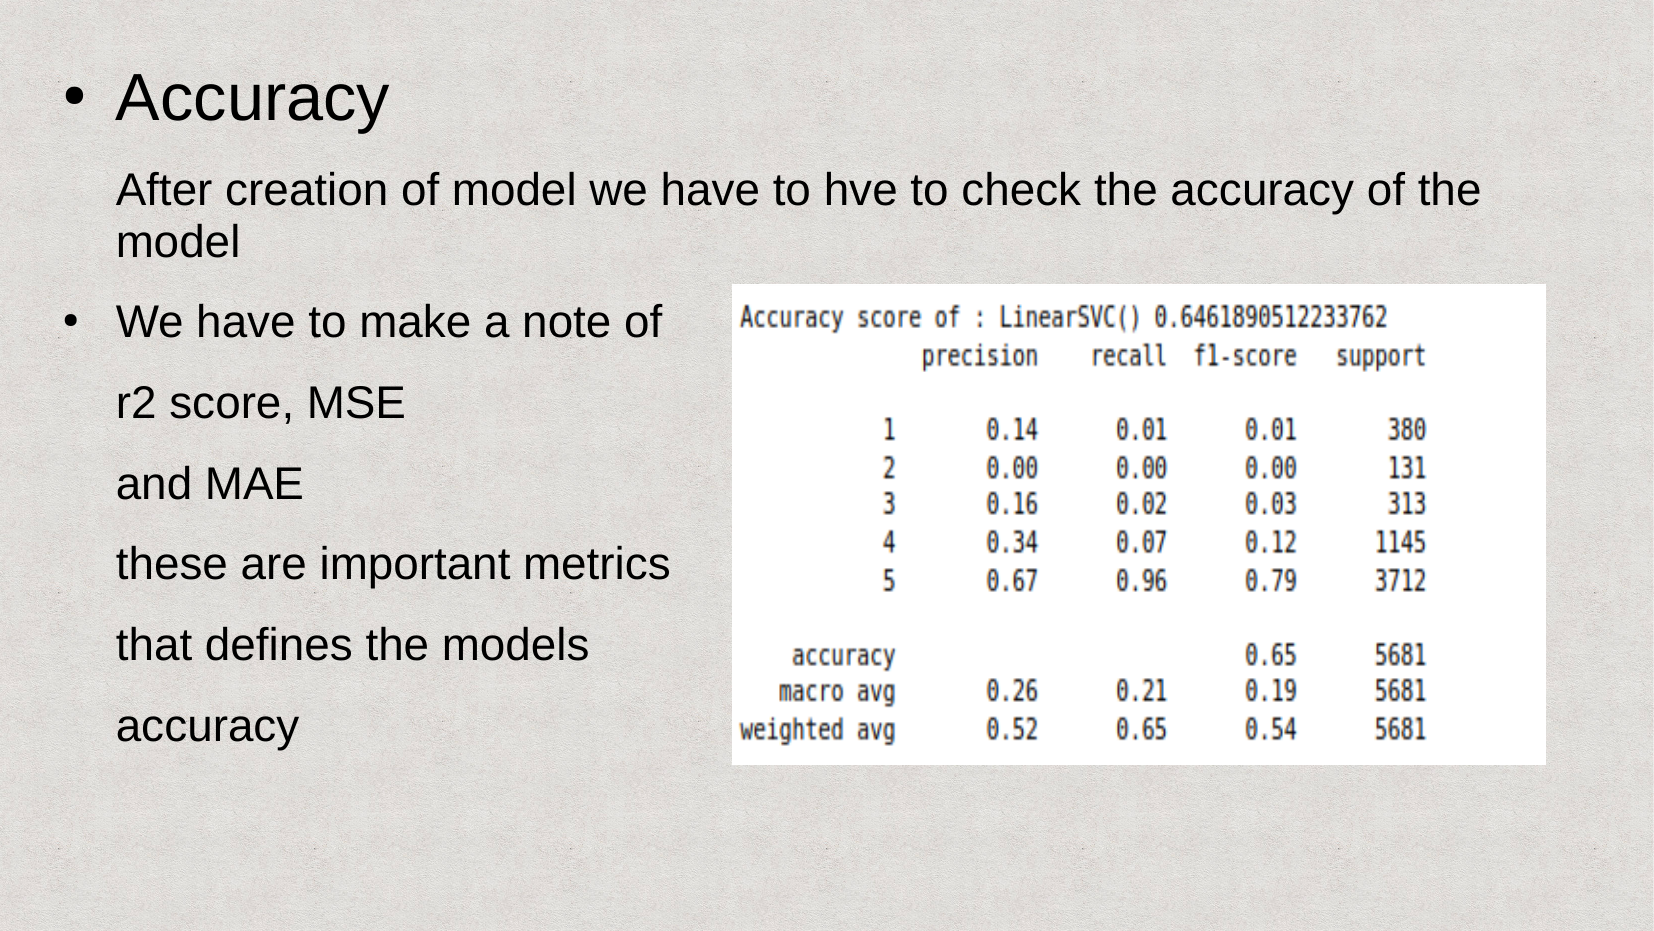

# Accuracy
After creation of model we have to hve to check the accuracy of the model
We have to make a note of
r2 score, MSE
and MAE
these are important metrics
that defines the models
accuracy